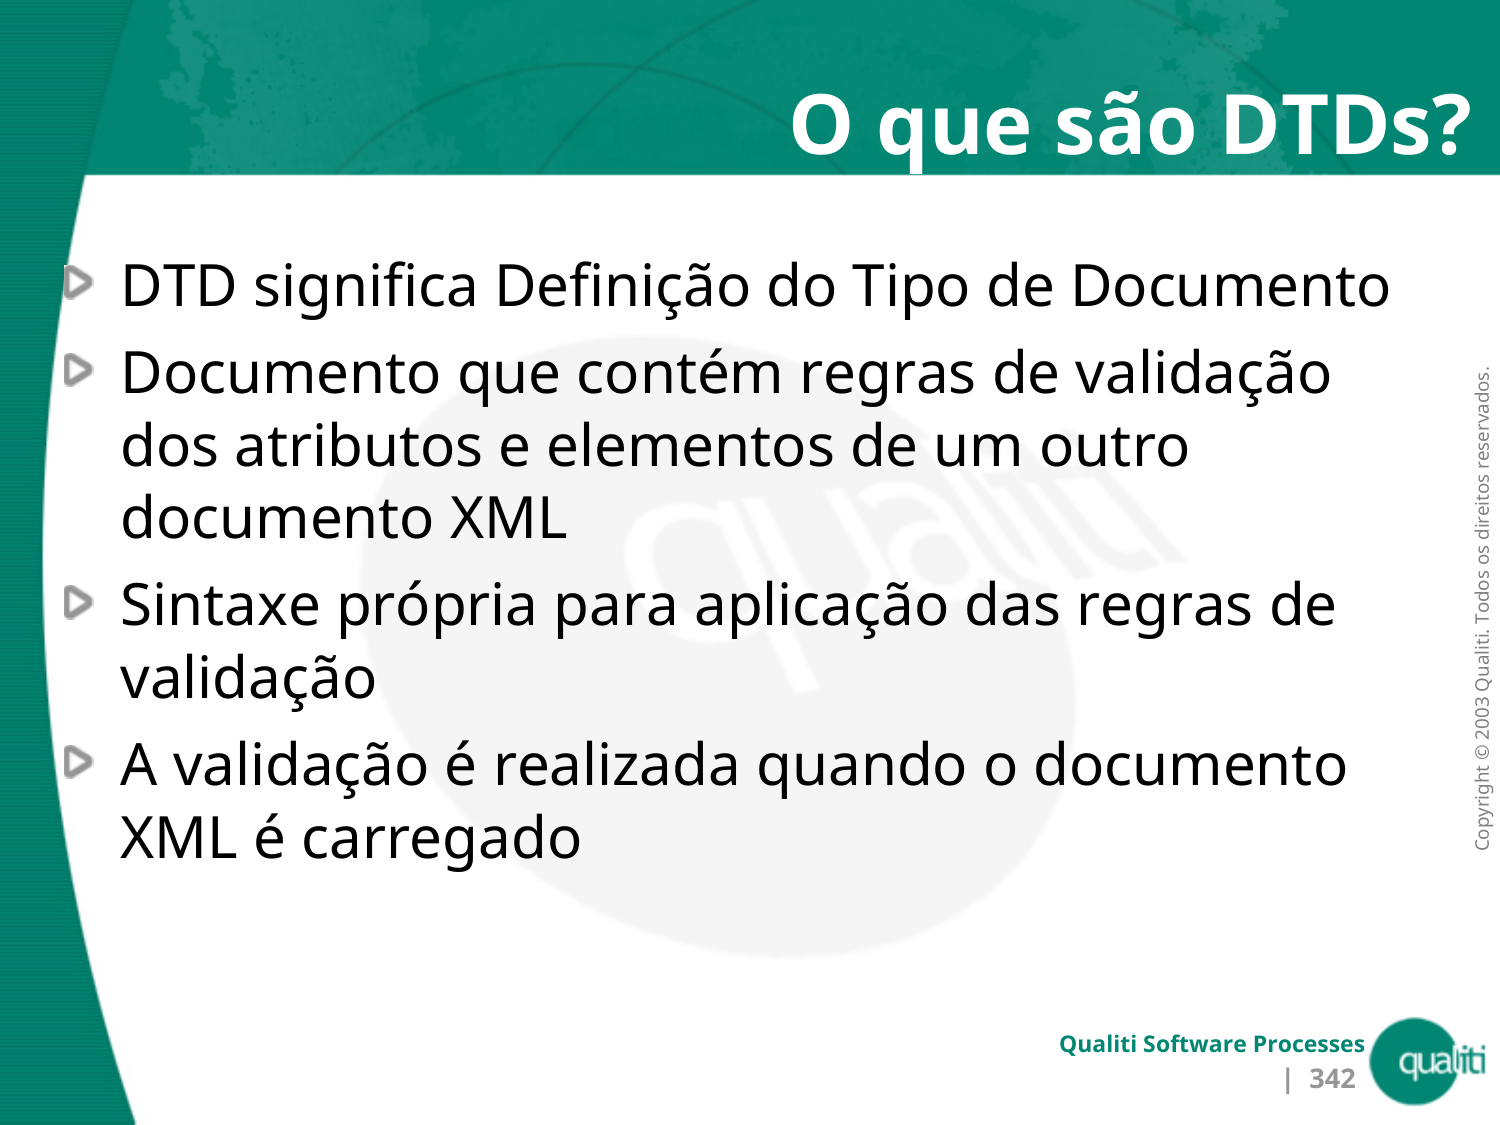

# O que são DTDs?
DTD significa Definição do Tipo de Documento
Documento que contém regras de validação dos atributos e elementos de um outro documento XML
Sintaxe própria para aplicação das regras de validação
A validação é realizada quando o documento XML é carregado